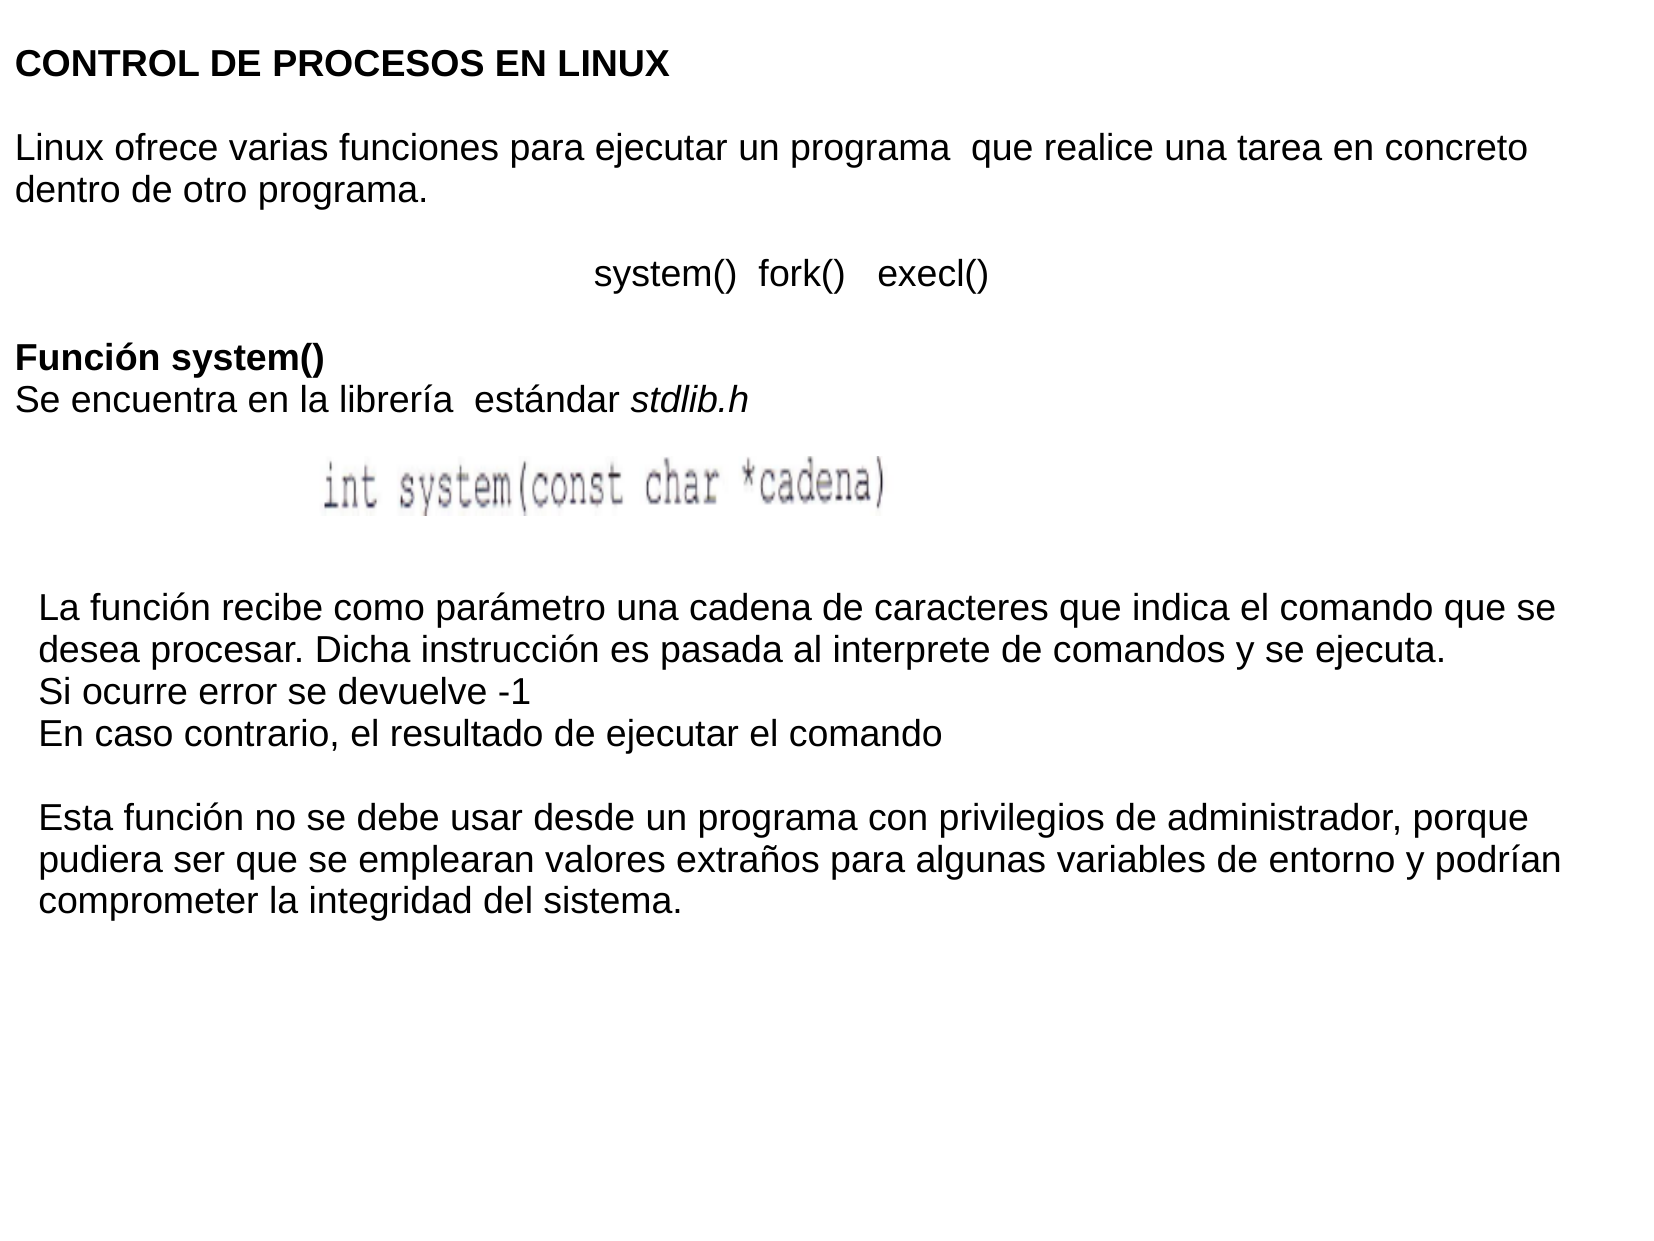

CONTROL DE PROCESOS EN LINUX
Linux ofrece varias funciones para ejecutar un programa que realice una tarea en concreto dentro de otro programa.
system() fork() execl()
Función system()
Se encuentra en la librería estándar stdlib.h
La función recibe como parámetro una cadena de caracteres que indica el comando que se desea procesar. Dicha instrucción es pasada al interprete de comandos y se ejecuta.
Si ocurre error se devuelve -1
En caso contrario, el resultado de ejecutar el comando
Esta función no se debe usar desde un programa con privilegios de administrador, porque pudiera ser que se emplearan valores extraños para algunas variables de entorno y podrían comprometer la integridad del sistema.